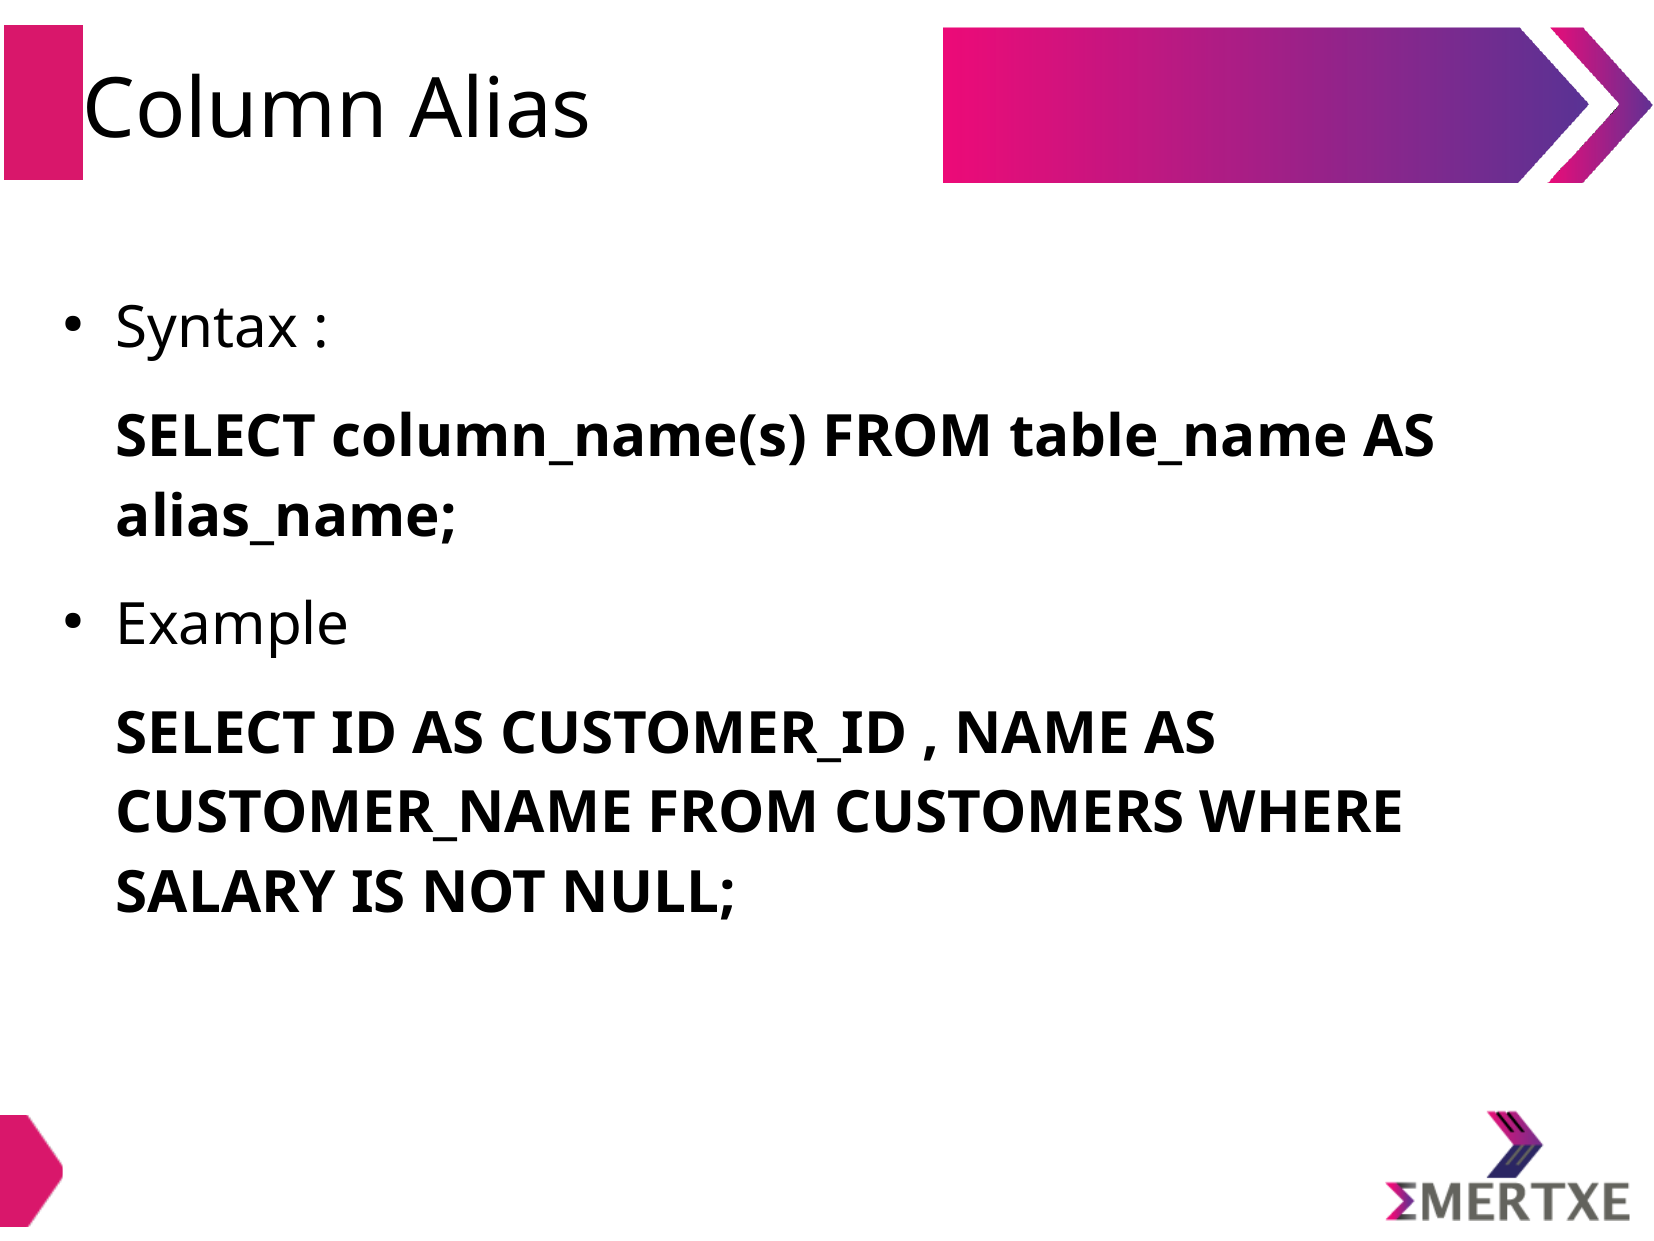

# Column Alias
Syntax :
SELECT column_name(s) FROM table_name AS alias_name;
Example
SELECT ID AS CUSTOMER_ID , NAME AS CUSTOMER_NAME FROM CUSTOMERS WHERE SALARY IS NOT NULL;